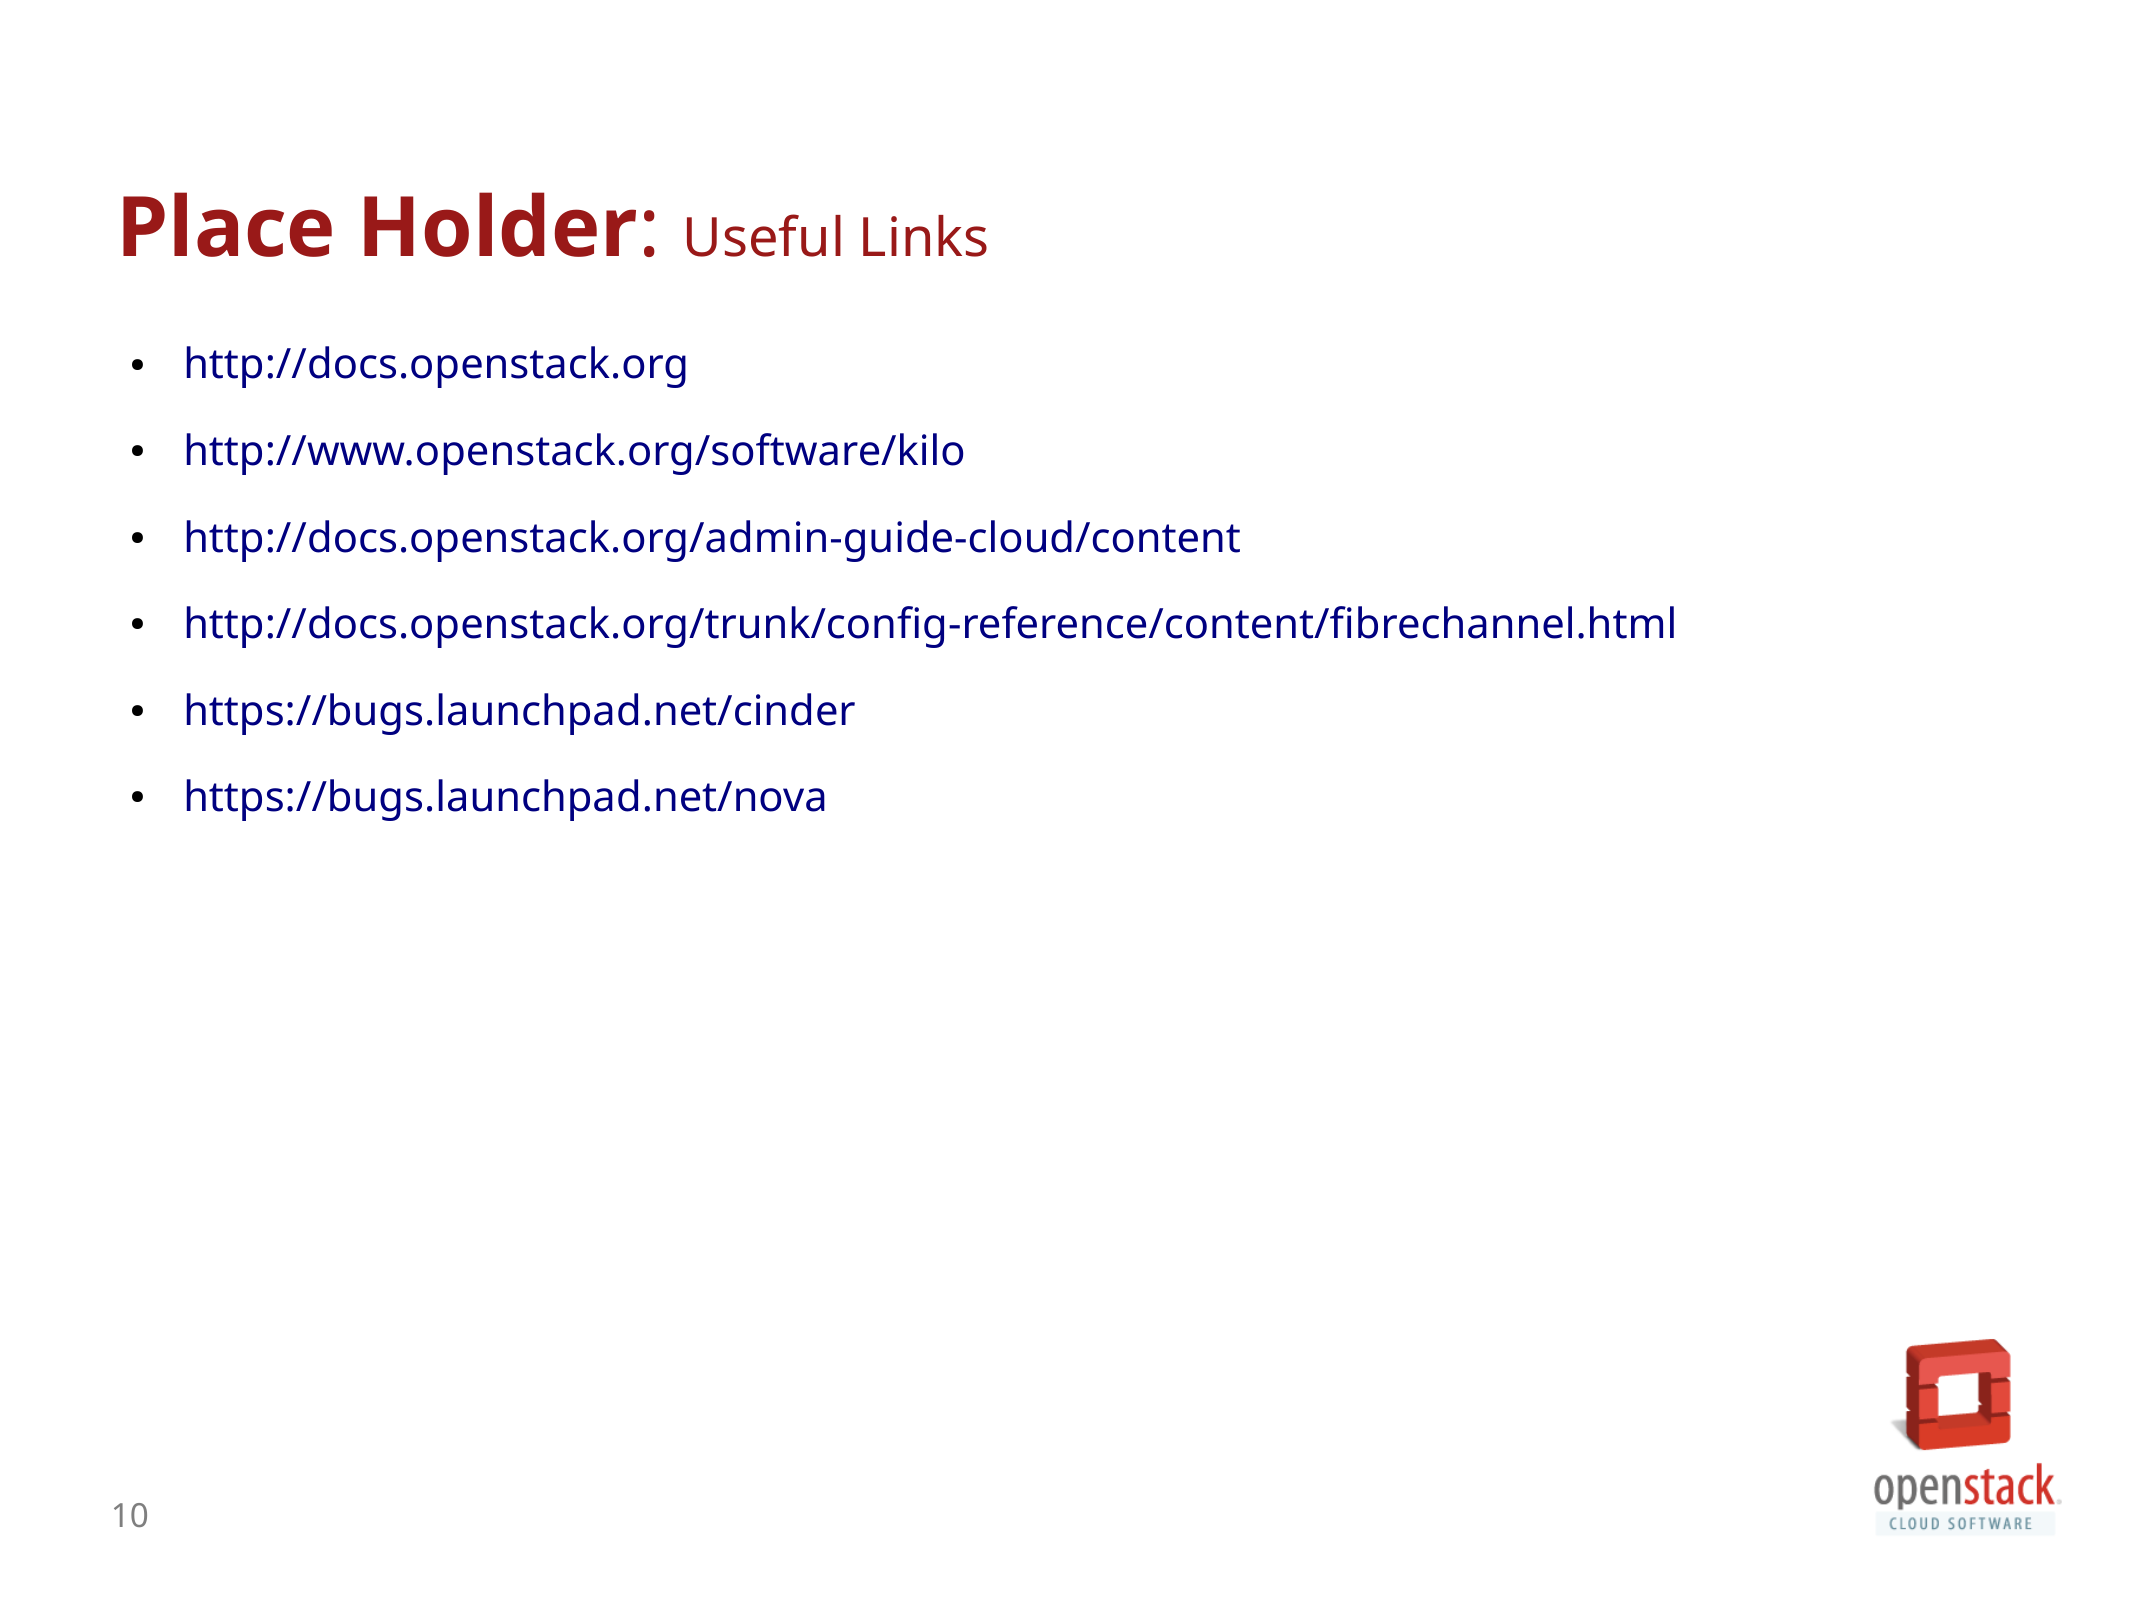

# Place Holder: Useful Links
http://docs.openstack.org
http://www.openstack.org/software/kilo
http://docs.openstack.org/admin-guide-cloud/content
http://docs.openstack.org/trunk/config-reference/content/fibrechannel.html
https://bugs.launchpad.net/cinder
https://bugs.launchpad.net/nova